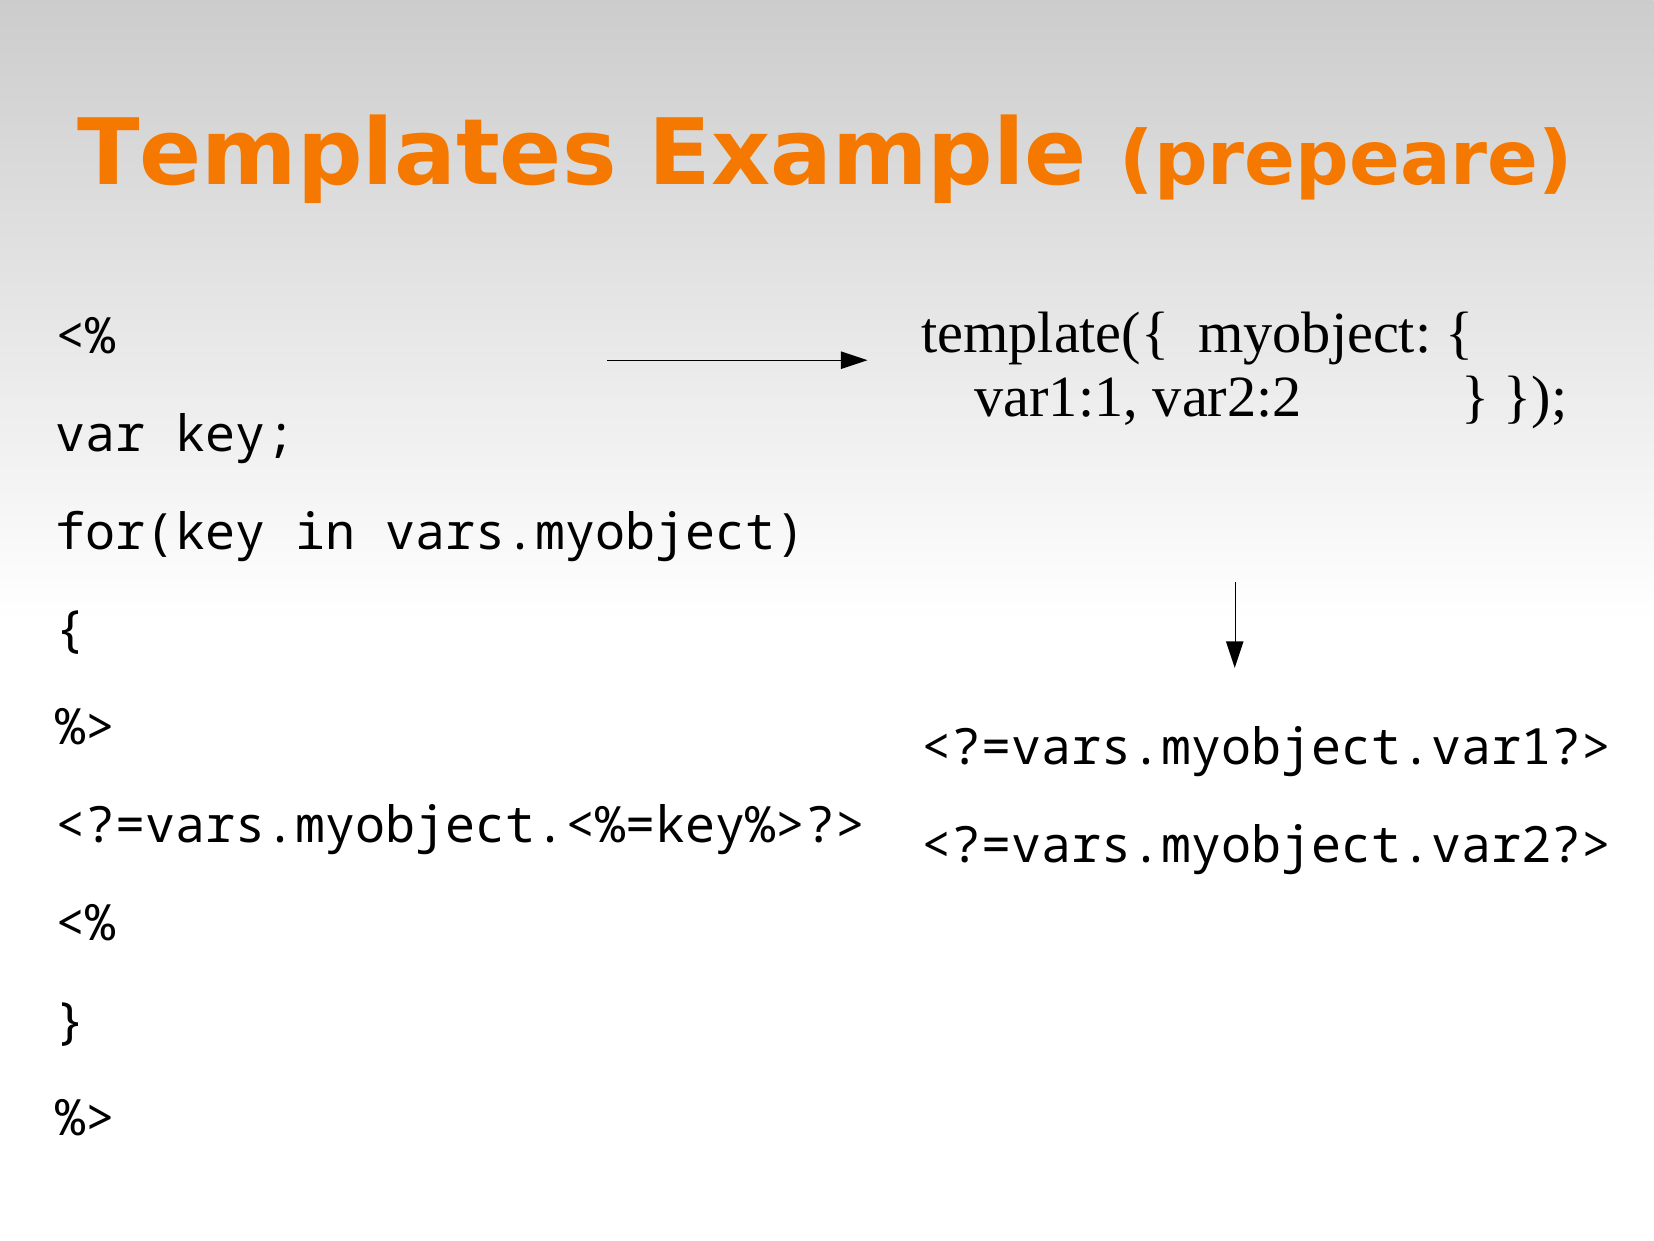

# Templates Example (prepeare)
<%
var key;
for(key in vars.myobject)
{
%>
<?=vars.myobject.<%=key%>?>
<%
}
%>
template({ myobject: {
var1:1, var2:2 } });
<?=vars.myobject.var1?>
<?=vars.myobject.var2?>